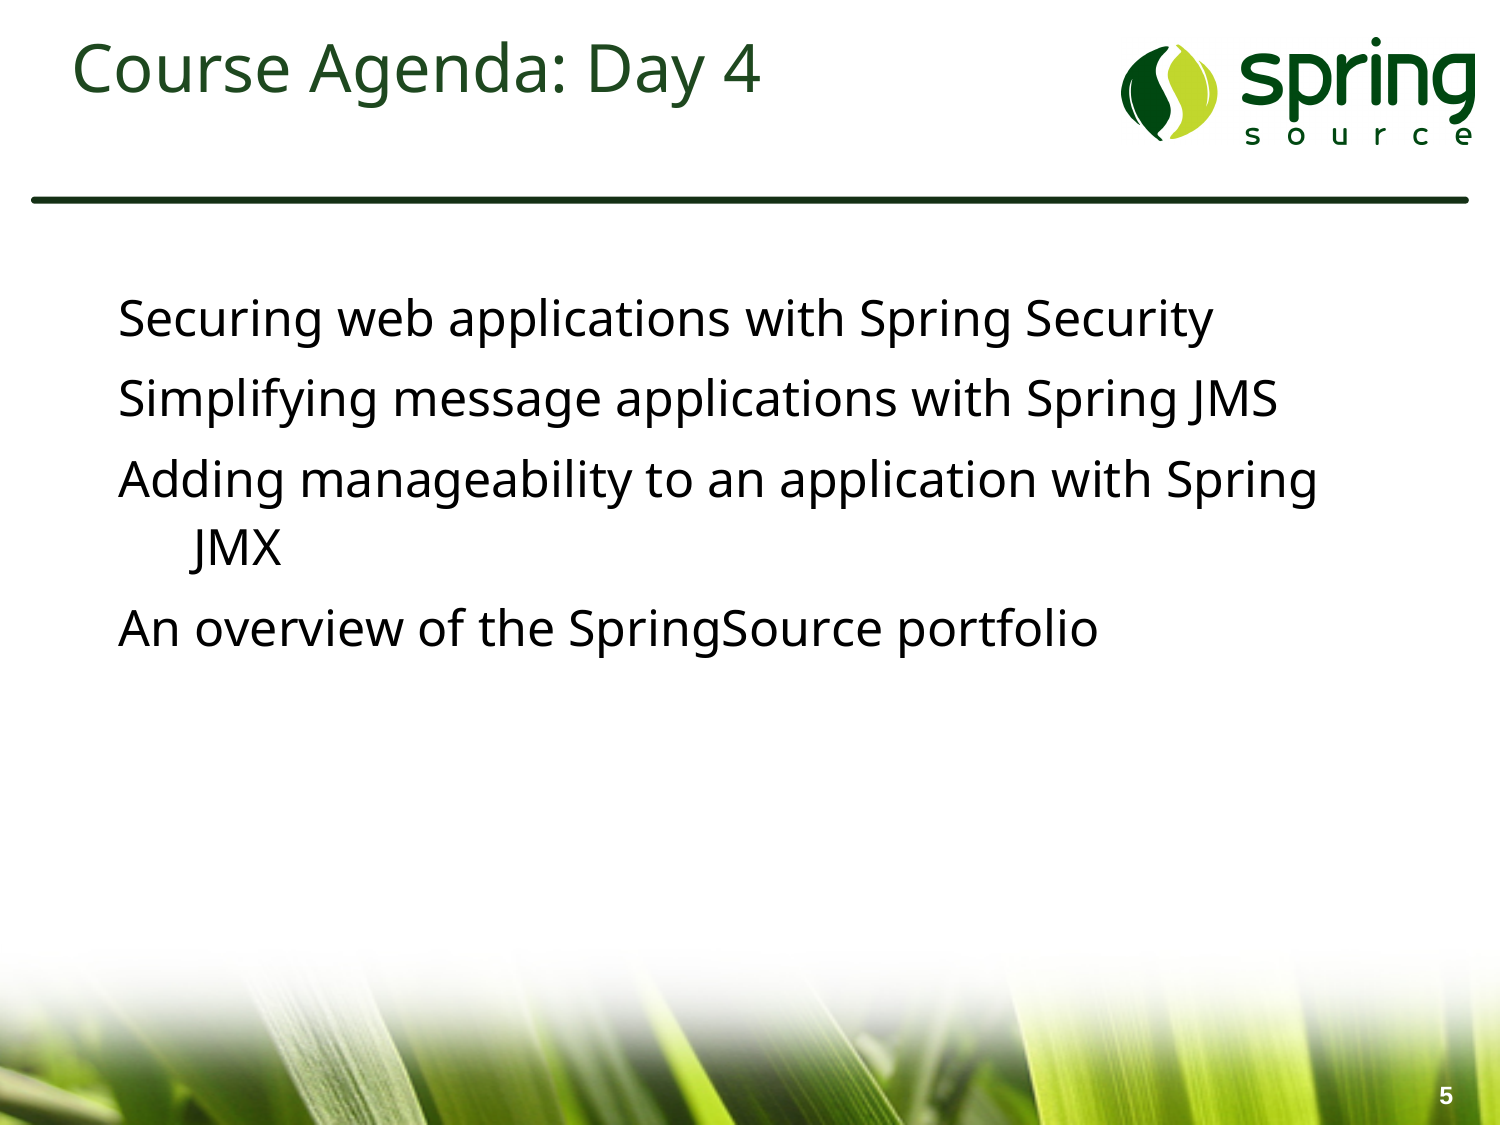

# Course Agenda: Day 4
Securing web applications with Spring Security
Simplifying message applications with Spring JMS
Adding manageability to an application with Spring JMX
An overview of the SpringSource portfolio